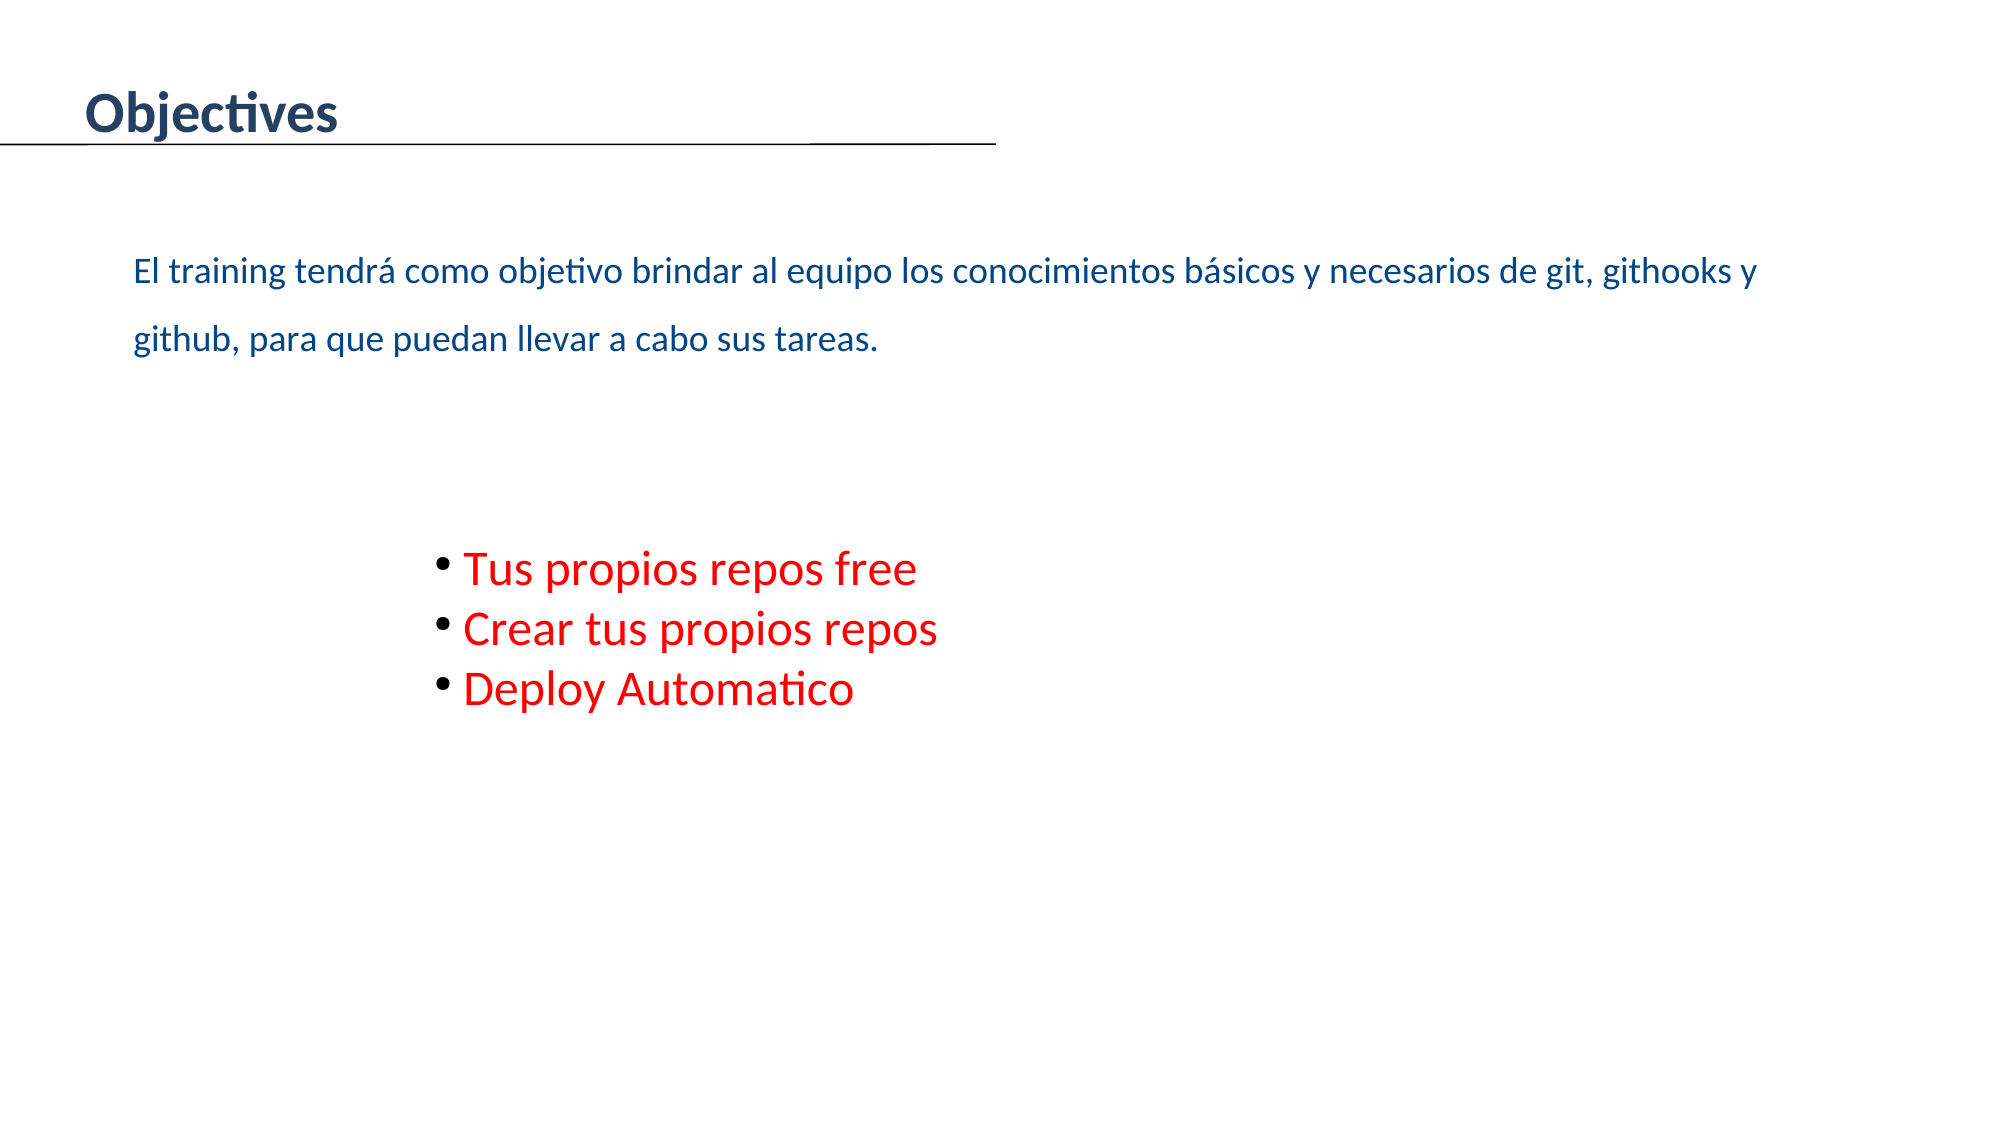

Objectives
El training tendrá como objetivo brindar al equipo los conocimientos básicos y necesarios de git, githooks y github, para que puedan llevar a cabo sus tareas.
 Tus propios repos free
 Crear tus propios repos
 Deploy Automatico